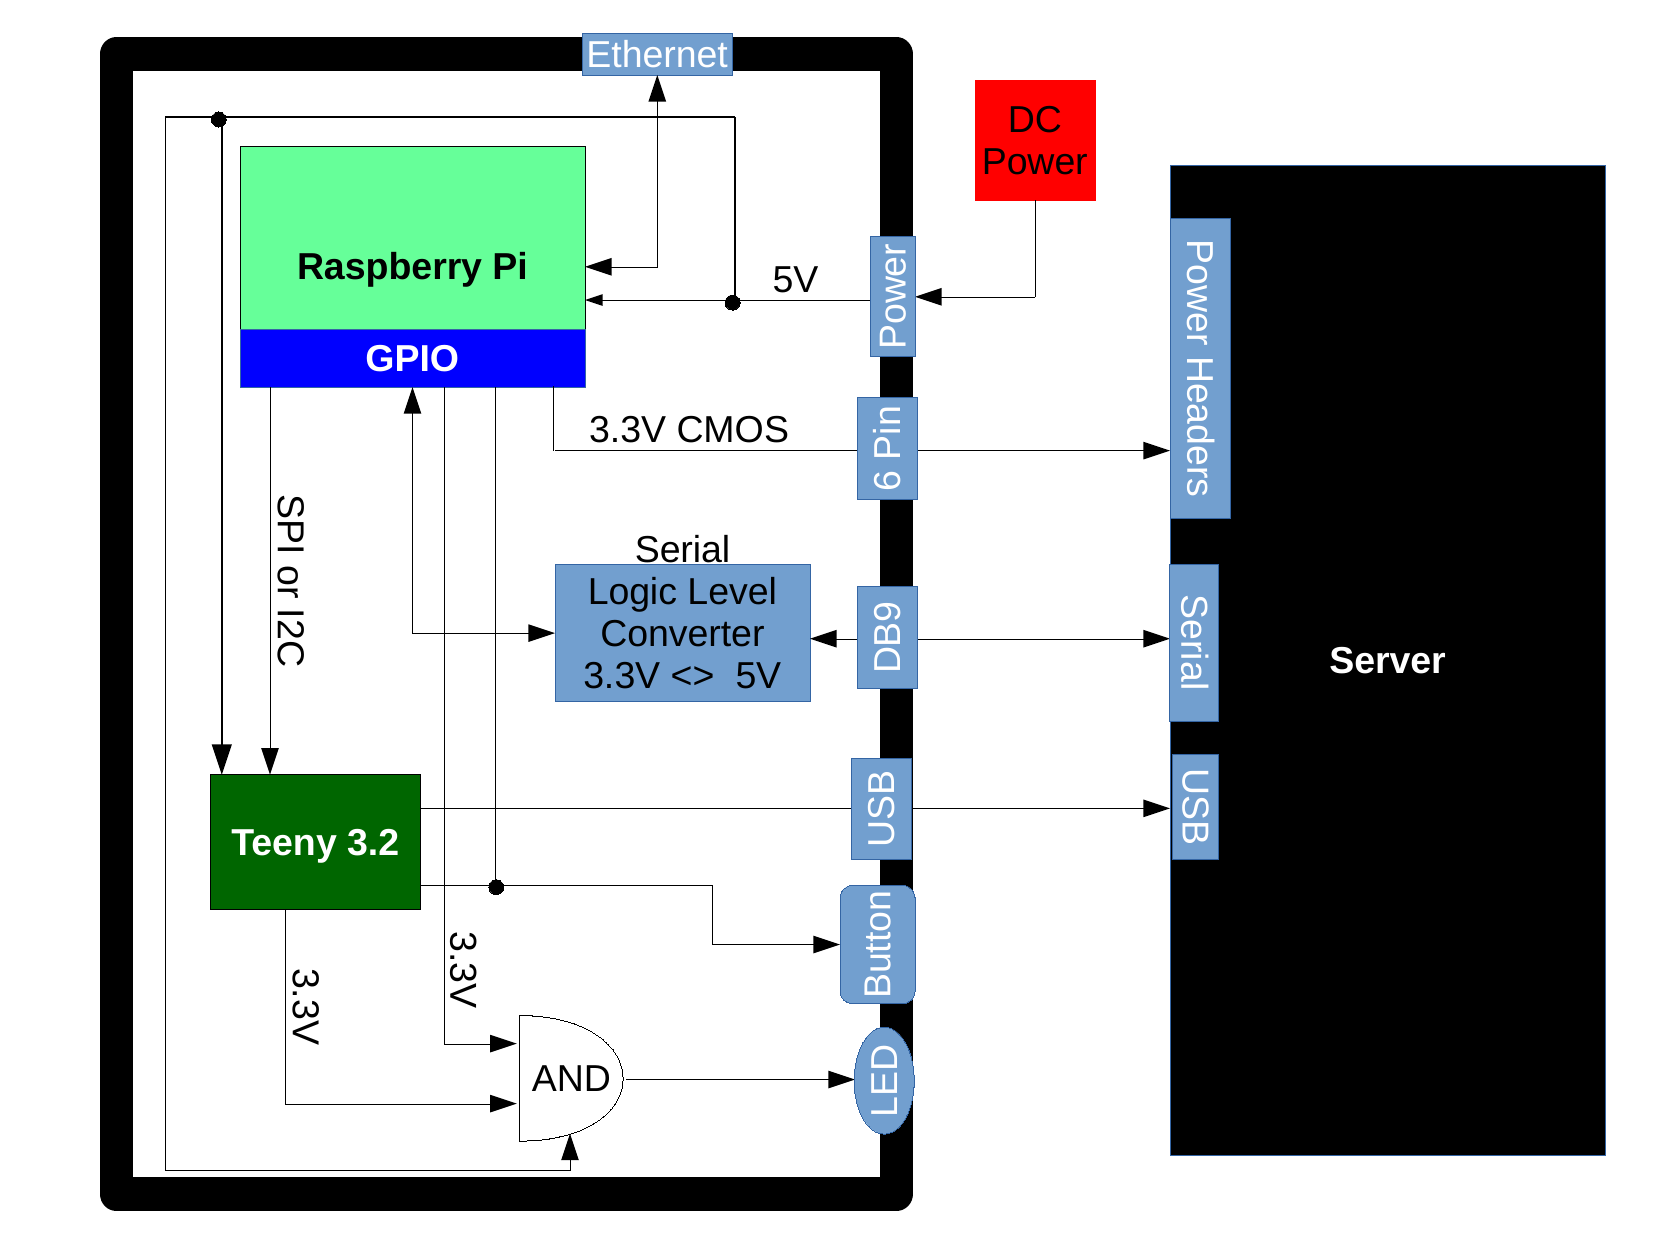

Ethernet
DC
Power
Raspberry Pi
Server
Power
 5V
GPIO
Power Headers
SPI or I2C
6 Pin
3.3V CMOS
Serial
Logic Level
Converter
3.3V <> 5V
DB9
Serial
Teeny 3.2
USB
USB
Button
3.3V
3.3V
LED